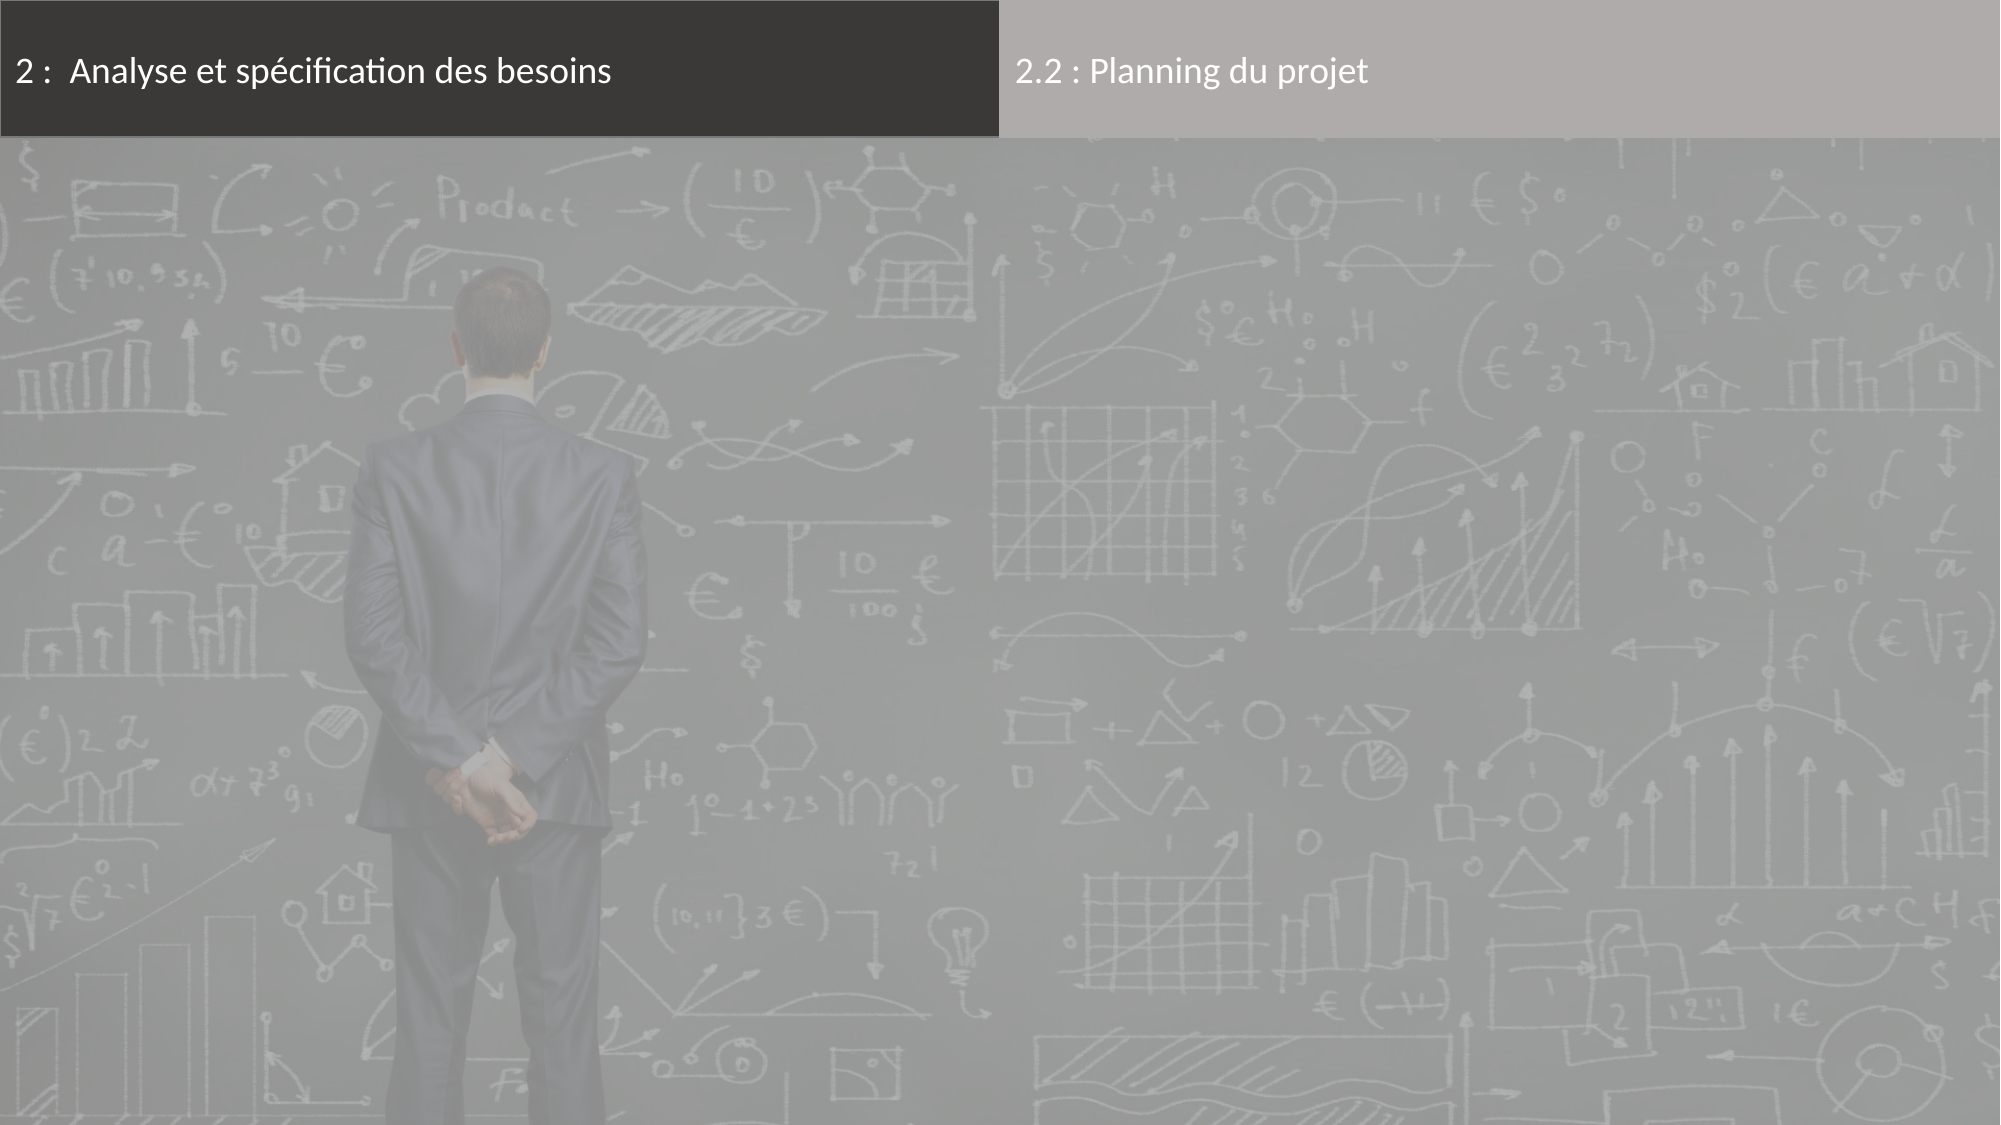

2 : Analyse et spécification des besoins
2.2 : Planning du projet